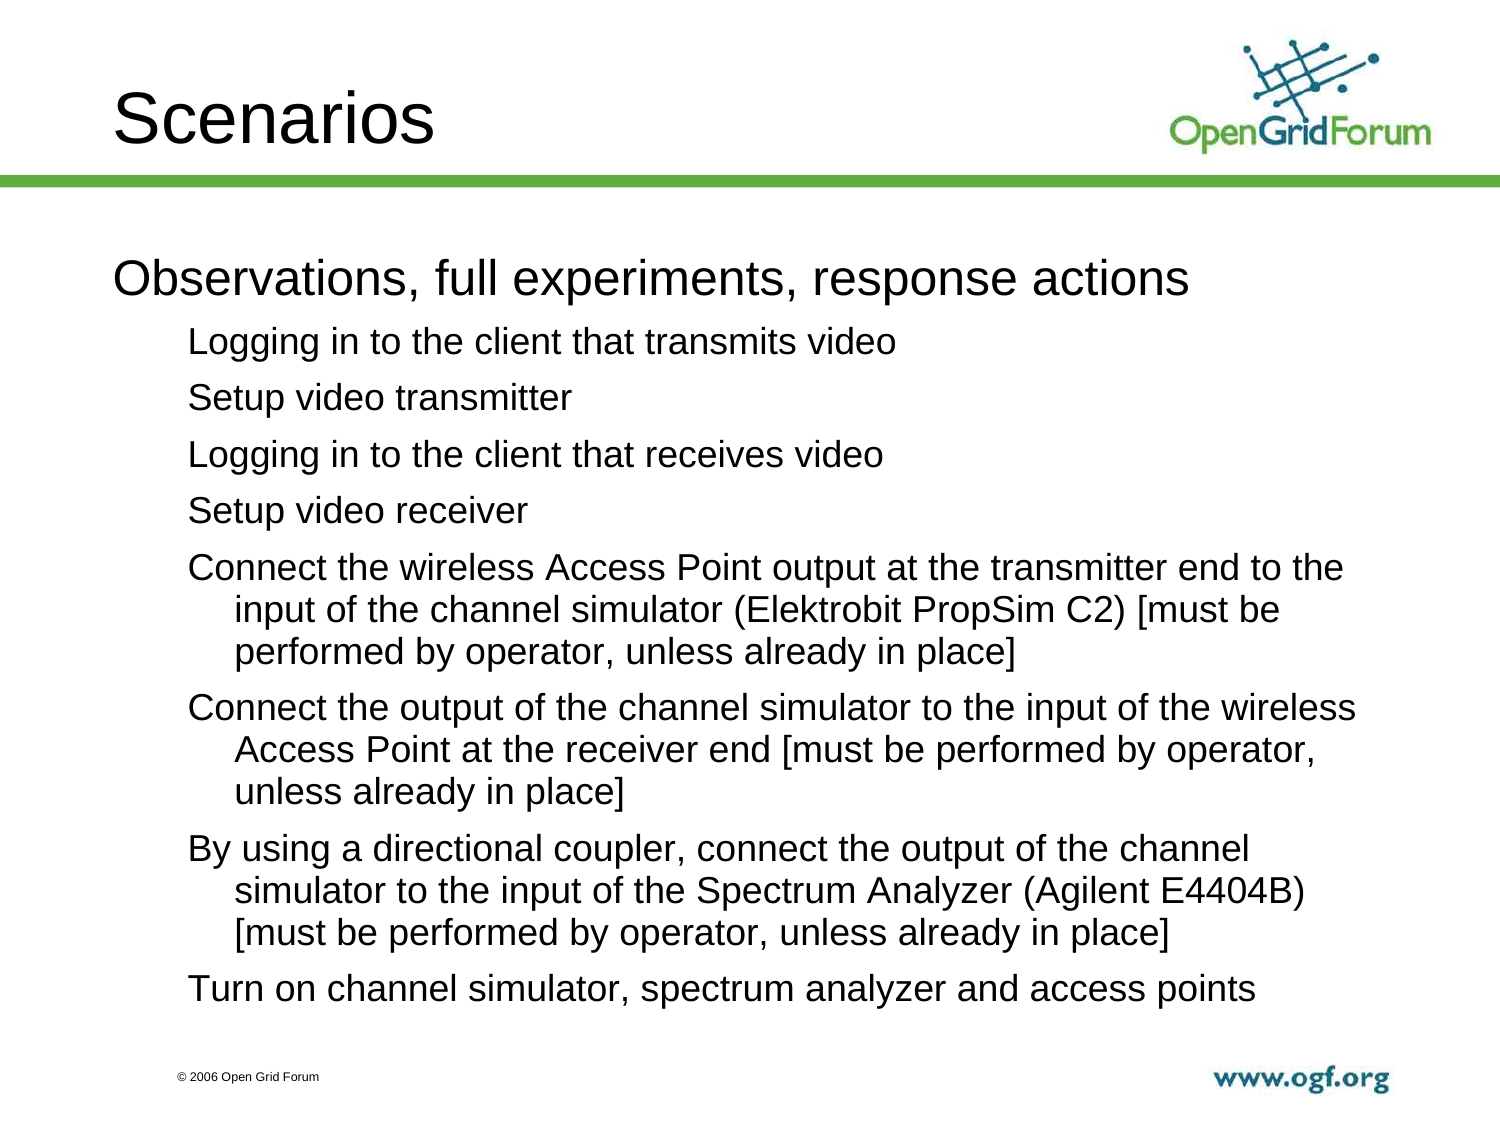

# Scenarios
Observations, full experiments, response actions
Logging in to the client that transmits video
Setup video transmitter
Logging in to the client that receives video
Setup video receiver
Connect the wireless Access Point output at the transmitter end to the input of the channel simulator (Elektrobit PropSim C2) [must be performed by operator, unless already in place]
Connect the output of the channel simulator to the input of the wireless Access Point at the receiver end [must be performed by operator, unless already in place]
By using a directional coupler, connect the output of the channel simulator to the input of the Spectrum Analyzer (Agilent E4404B) [must be performed by operator, unless already in place]
Turn on channel simulator, spectrum analyzer and access points